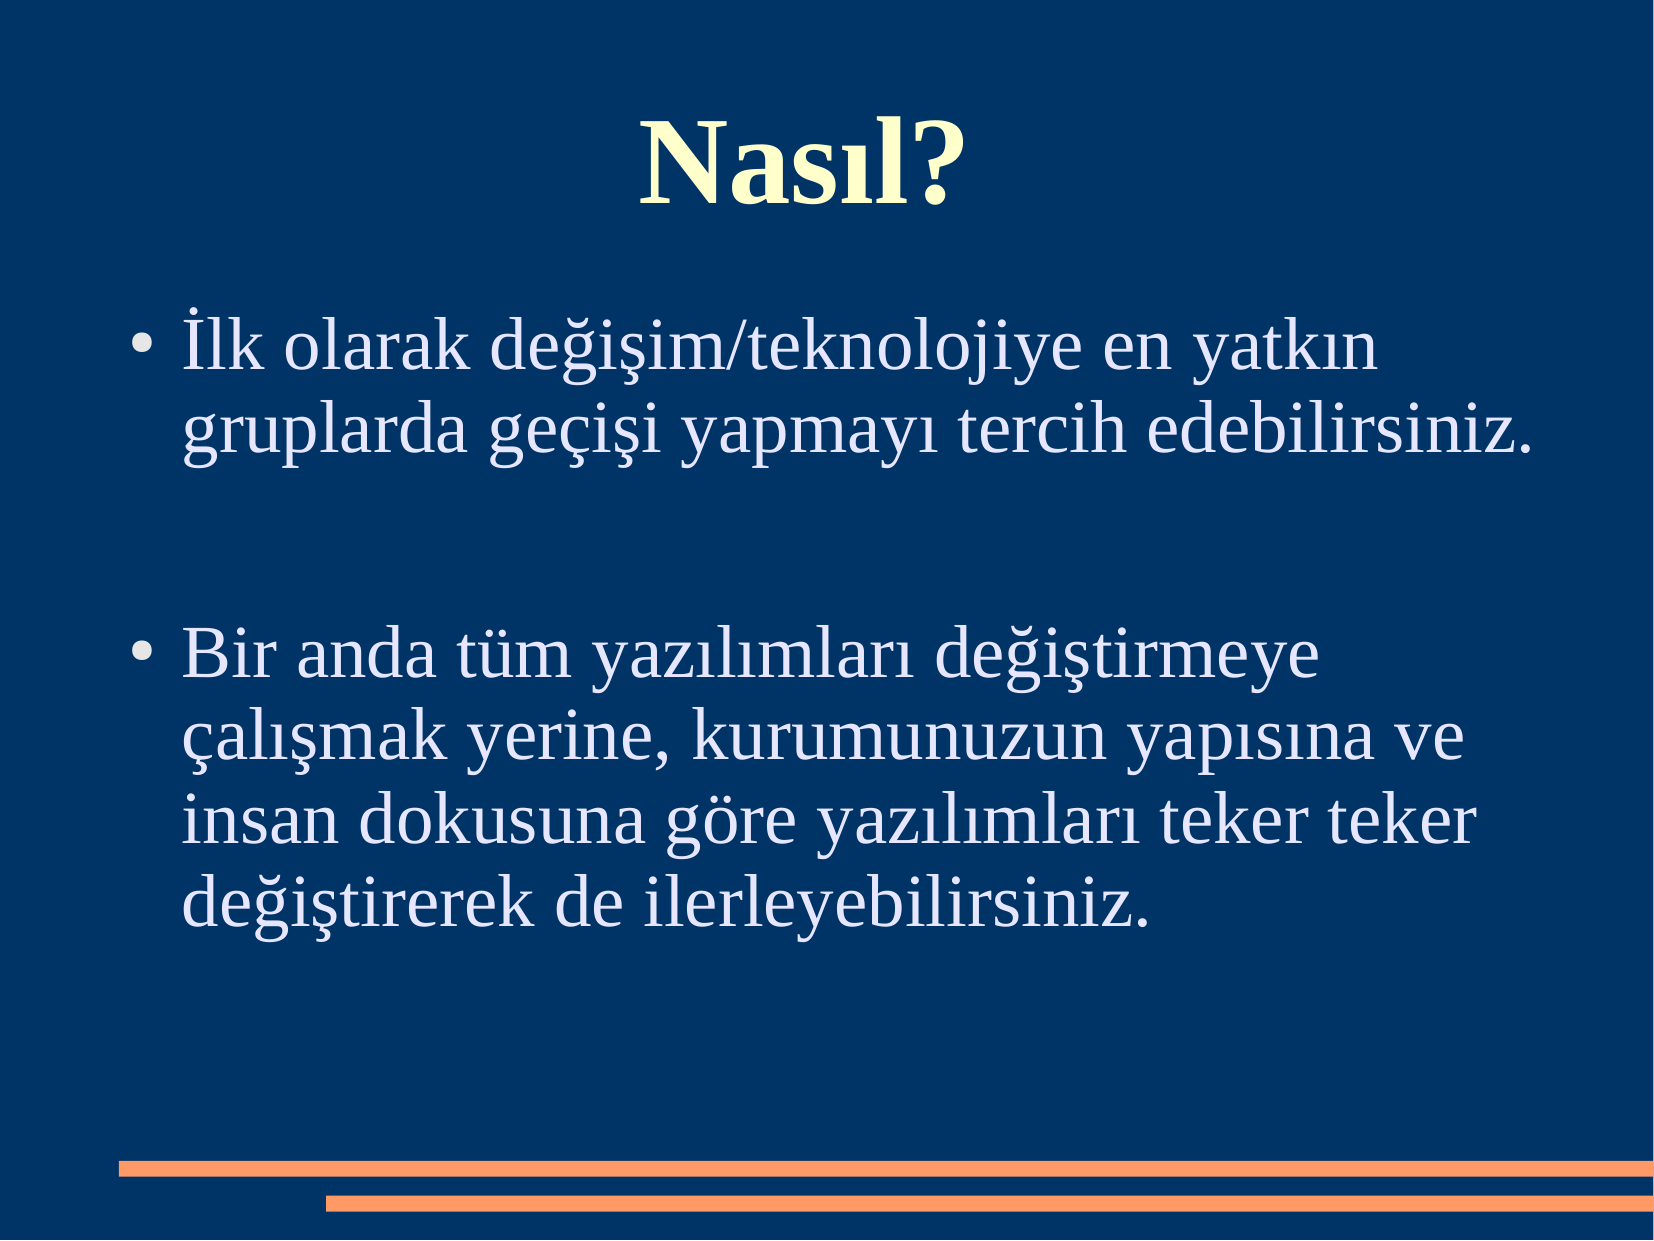

# Nasıl?
İlk olarak değişim/teknolojiye en yatkın gruplarda geçişi yapmayı tercih edebilirsiniz.
Bir anda tüm yazılımları değiştirmeye çalışmak yerine, kurumunuzun yapısına ve insan dokusuna göre yazılımları teker teker değiştirerek de ilerleyebilirsiniz.